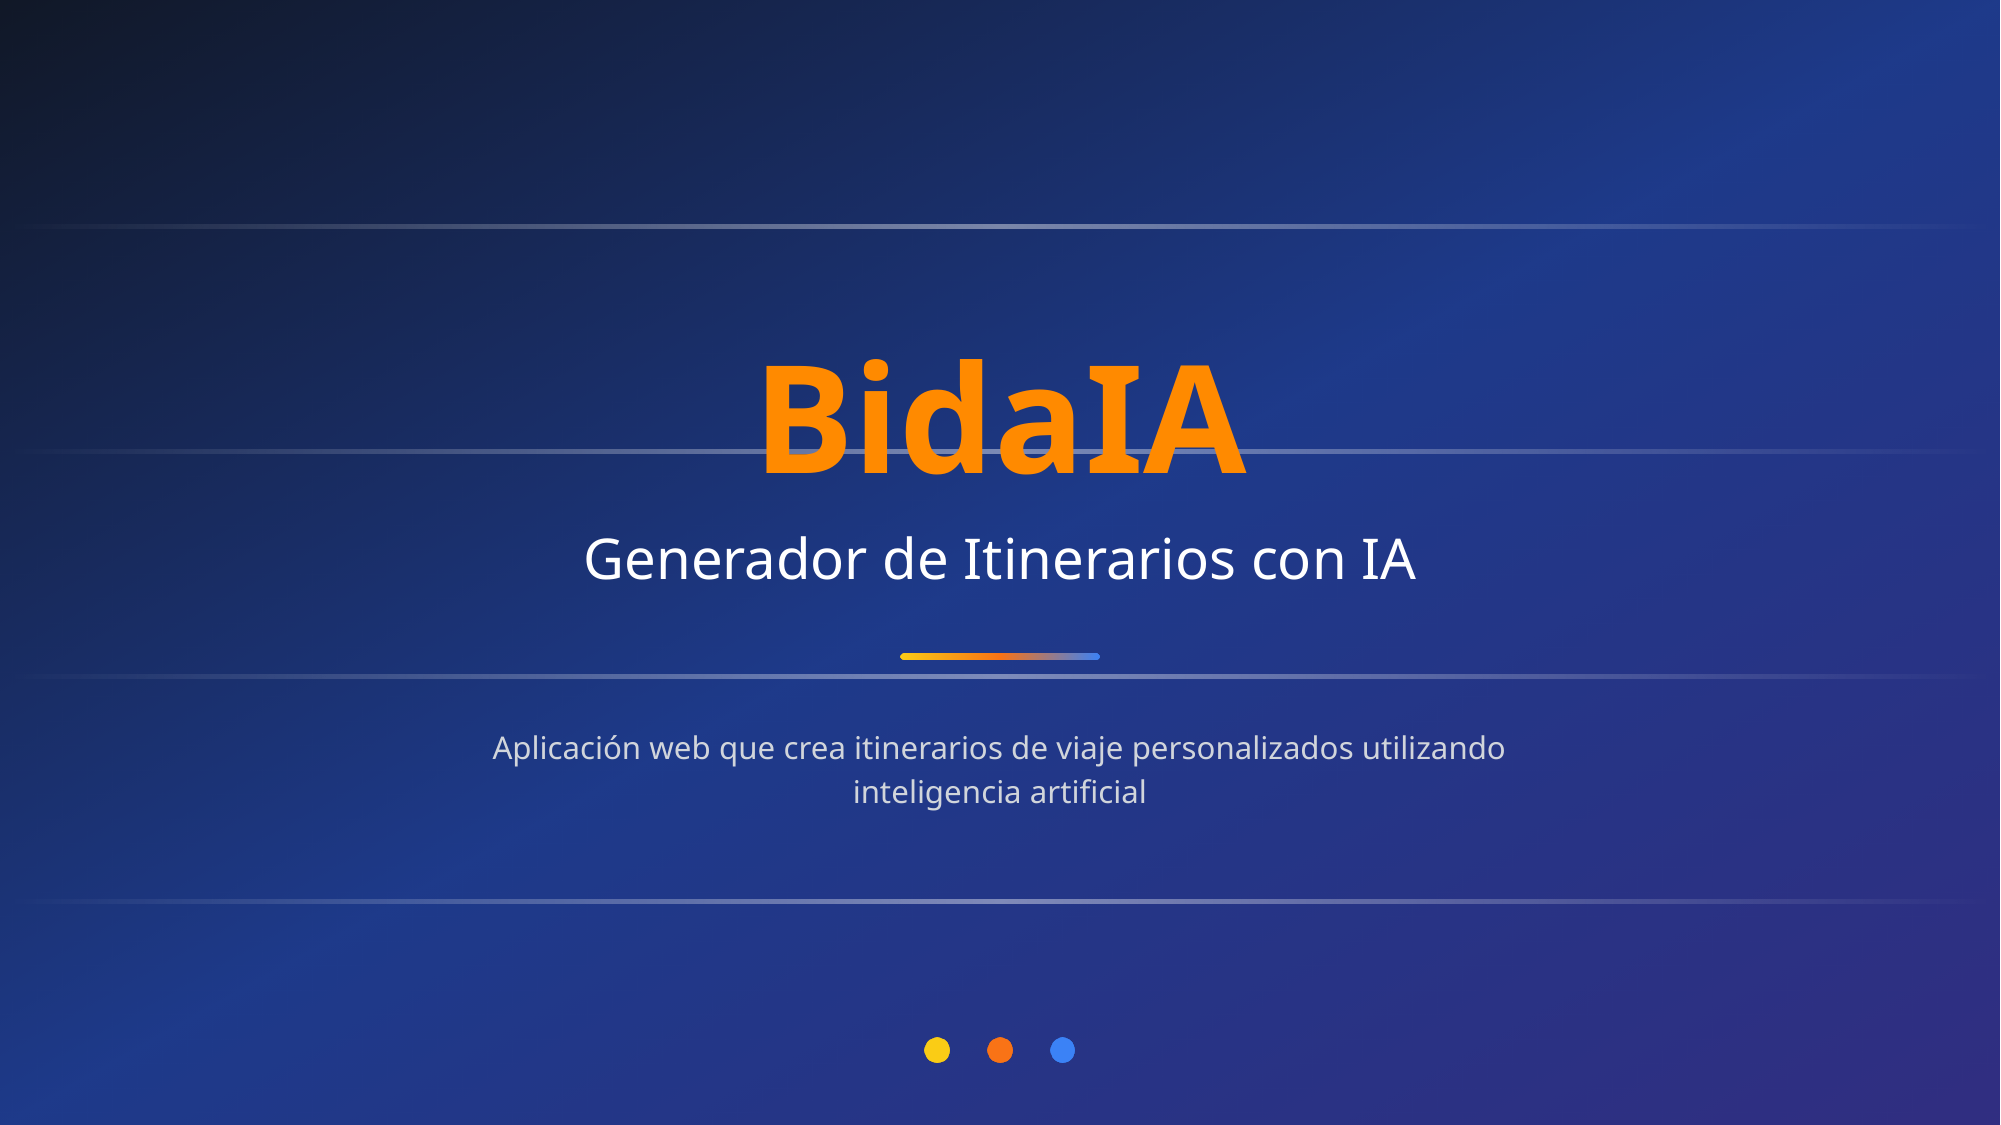

BidaIA
Generador de Itinerarios con IA
Aplicación web que crea itinerarios de viaje personalizados utilizando inteligencia artificial